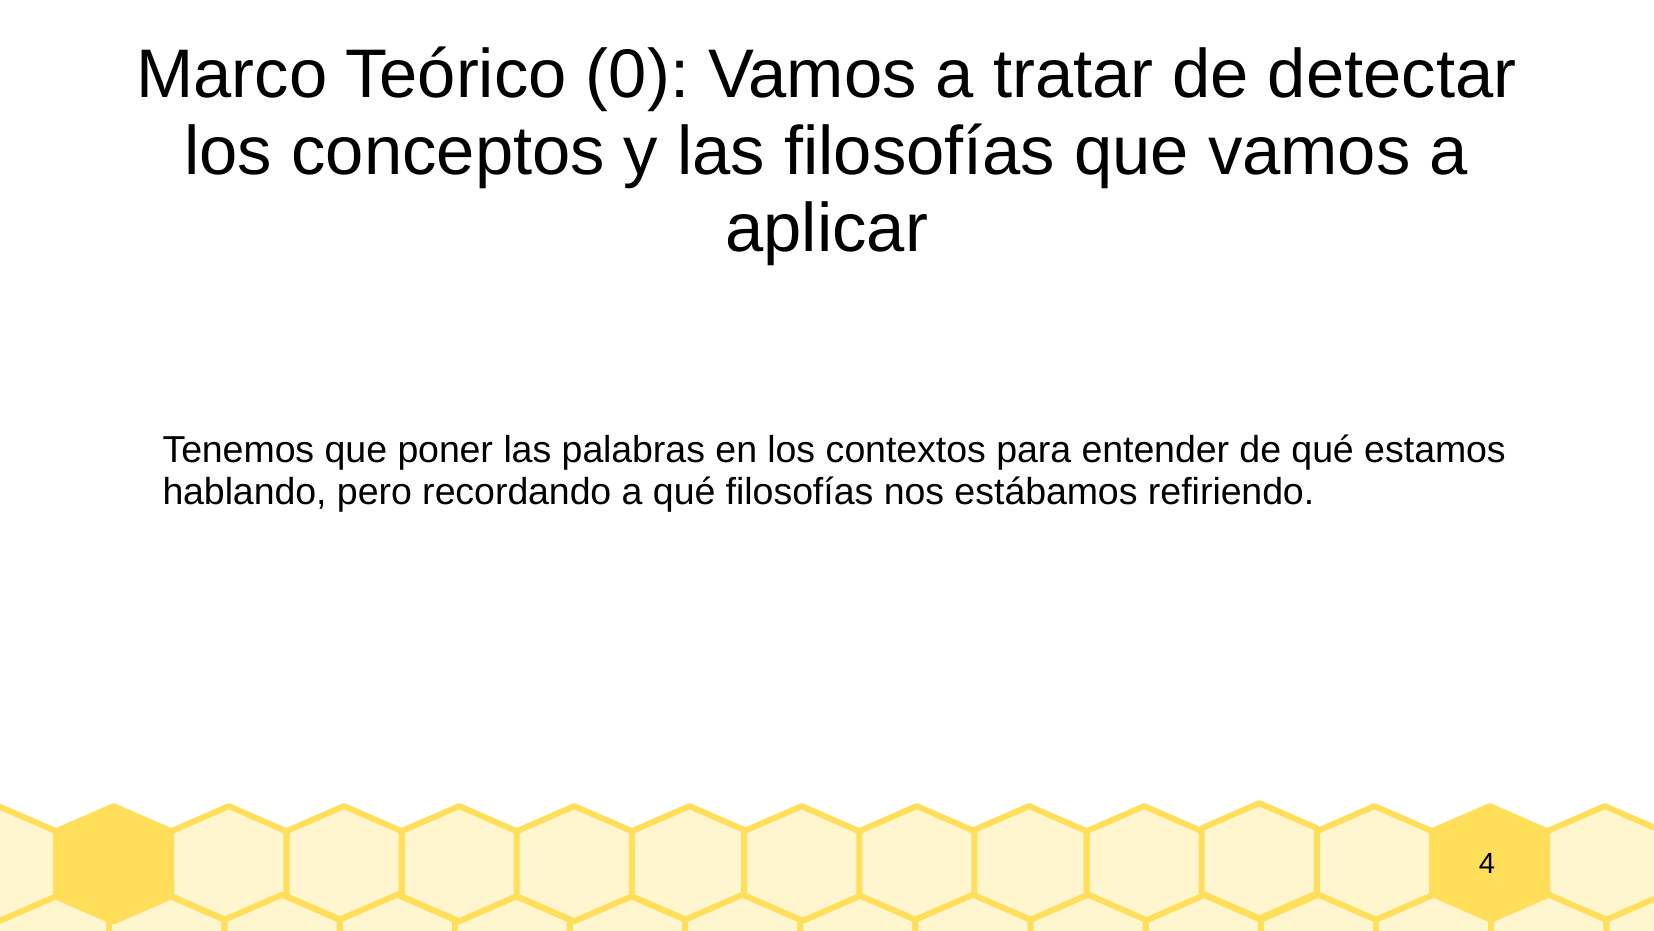

# Marco Teórico (0): Vamos a tratar de detectar los conceptos y las filosofías que vamos a aplicar
Tenemos que poner las palabras en los contextos para entender de qué estamos hablando, pero recordando a qué filosofías nos estábamos refiriendo.